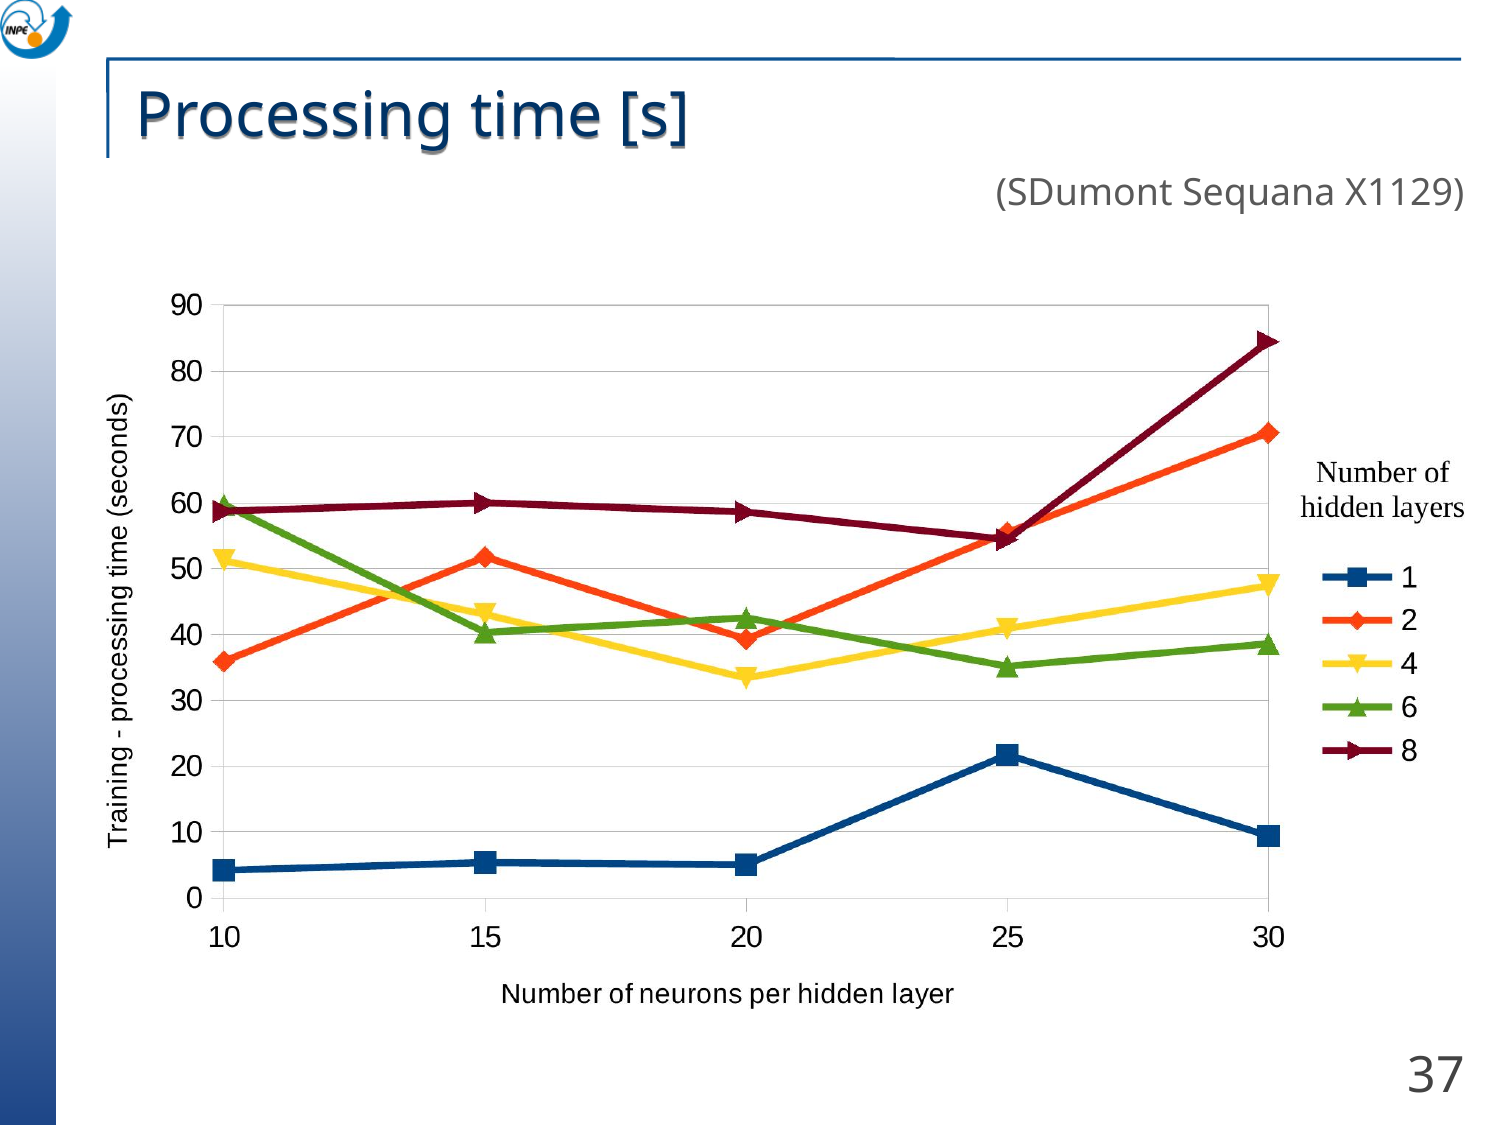

# Processing time [s]
(SDumont Sequana X1129)